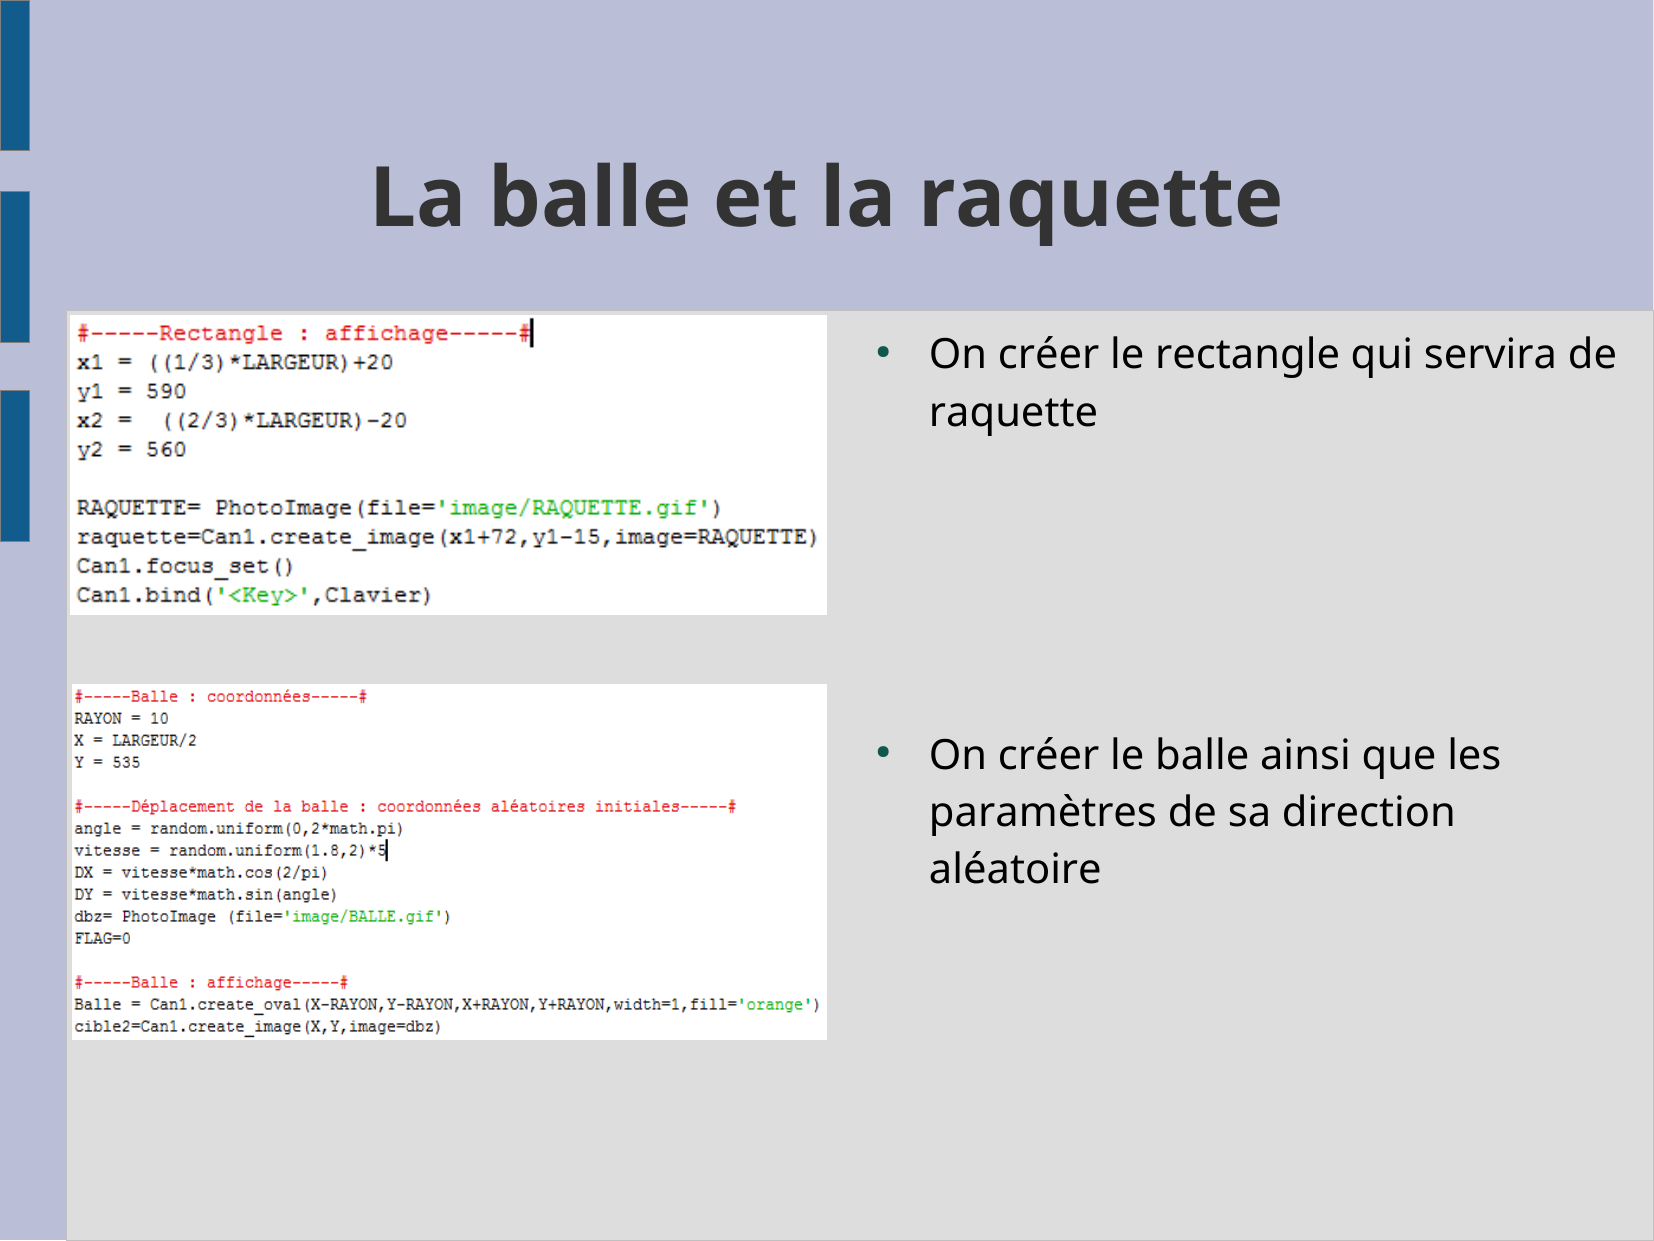

# La balle et la raquette
On créer le rectangle qui servira de raquette
On créer le balle ainsi que les paramètres de sa direction aléatoire